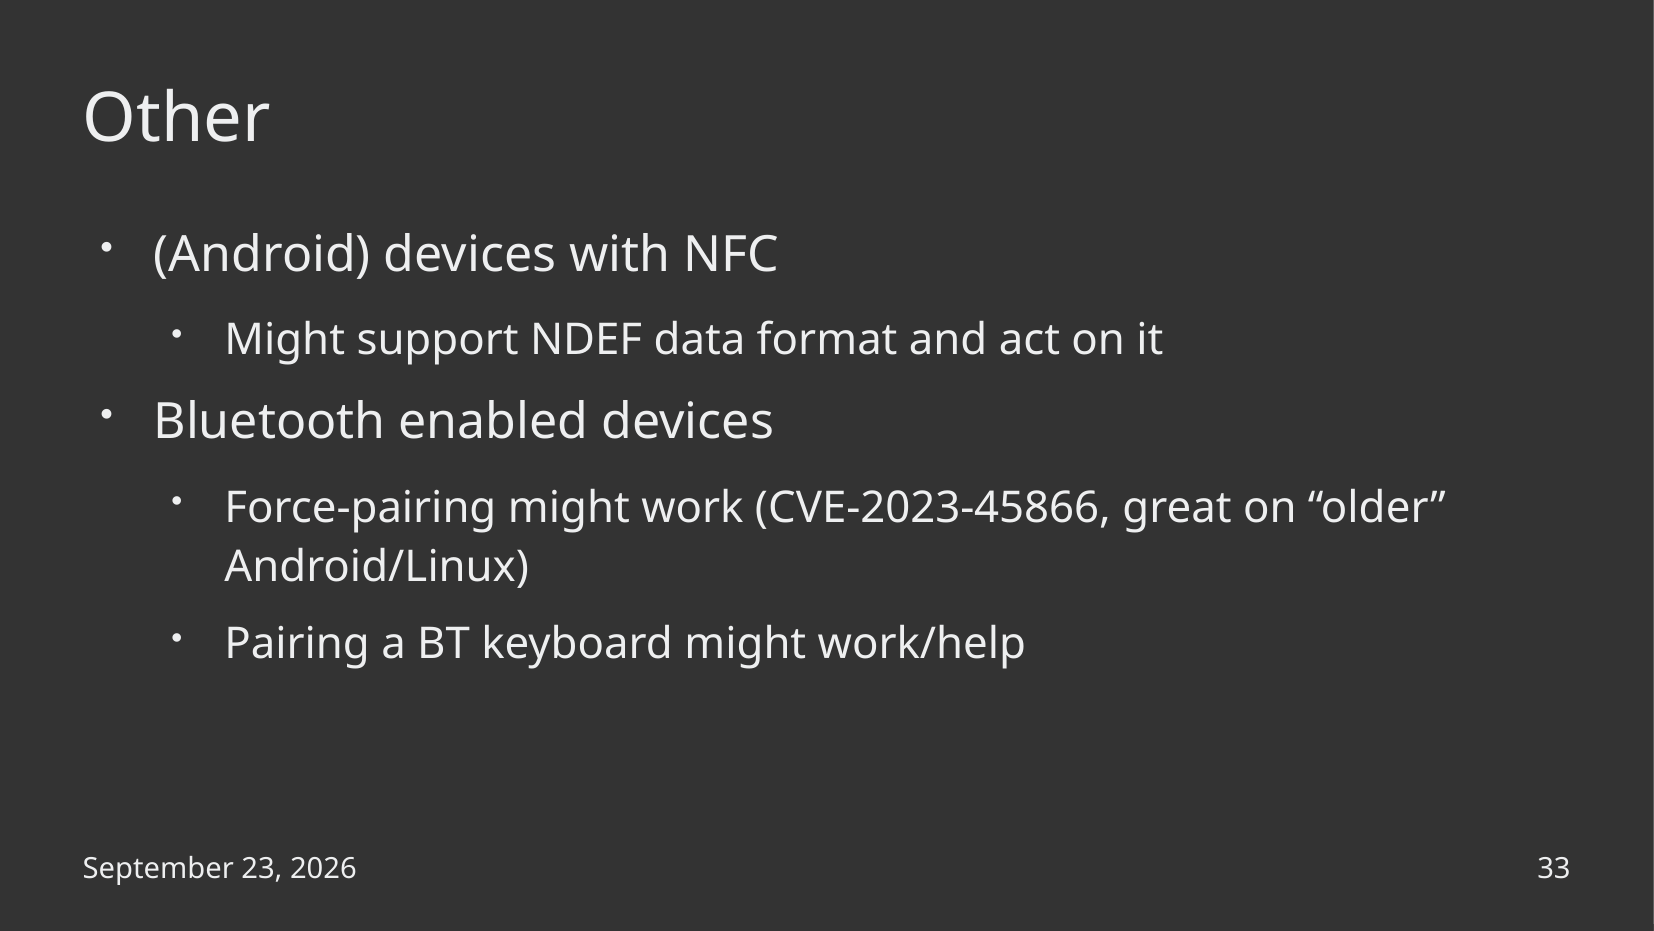

# Other
(Android) devices with NFC
Might support NDEF data format and act on it
Bluetooth enabled devices
Force-pairing might work (CVE-2023-45866, great on “older” Android/Linux)
Pairing a BT keyboard might work/help
33